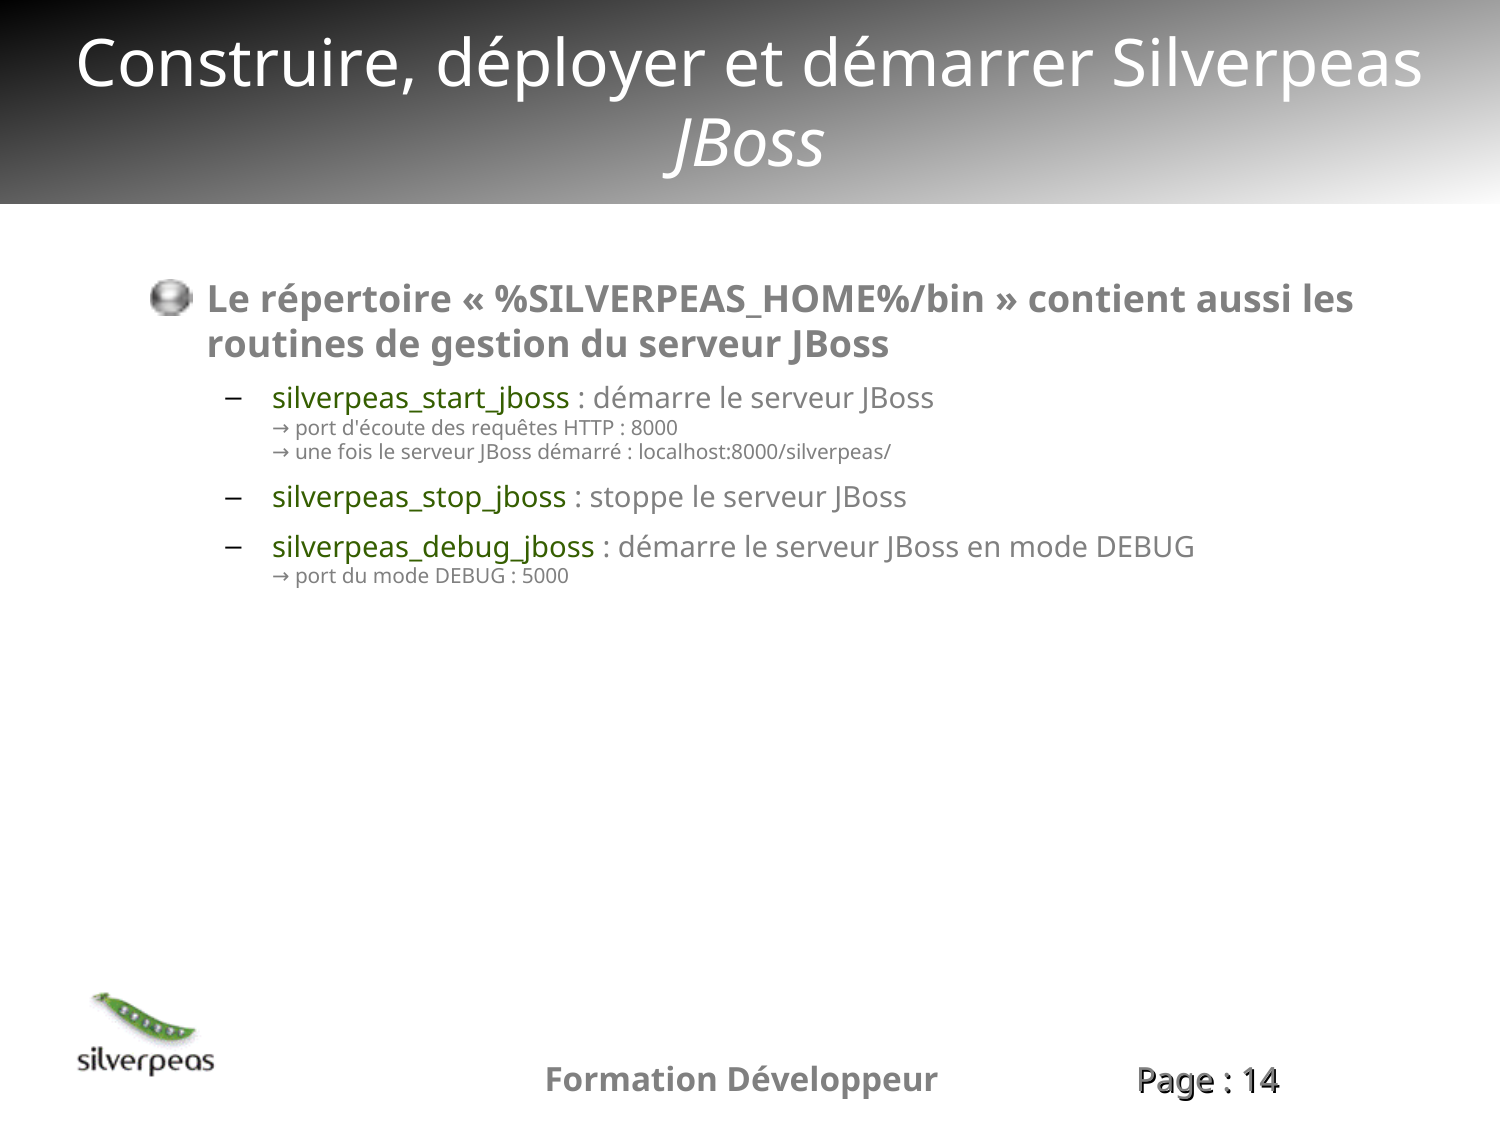

# Construire, déployer et démarrer Silverpeas JBoss
Le répertoire « %SILVERPEAS_HOME%/bin » contient aussi les routines de gestion du serveur JBoss
silverpeas_start_jboss : démarre le serveur JBoss
→ port d'écoute des requêtes HTTP : 8000
→ une fois le serveur JBoss démarré : localhost:8000/silverpeas/
silverpeas_stop_jboss : stoppe le serveur JBoss
silverpeas_debug_jboss : démarre le serveur JBoss en mode DEBUG
→ port du mode DEBUG : 5000